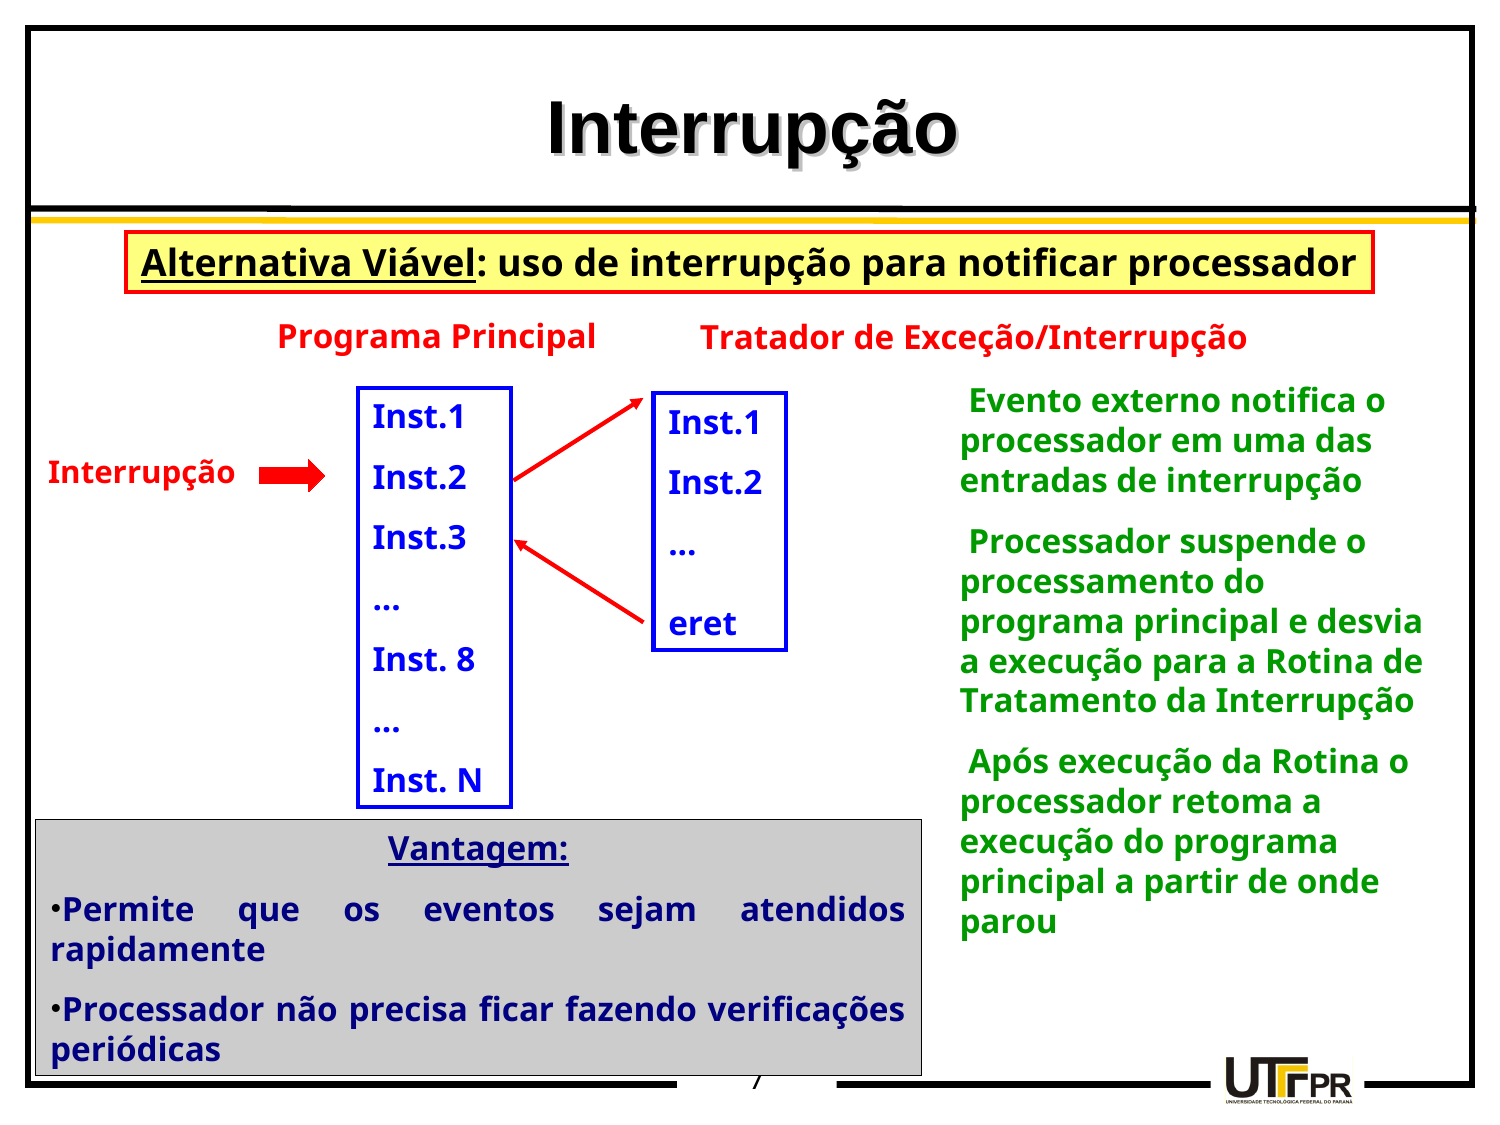

# Interrupção
Alternativa Viável: uso de interrupção para notificar processador
Programa Principal
Tratador de Exceção/Interrupção
 Evento externo notifica o processador em uma das entradas de interrupção
 Processador suspende o processamento do programa principal e desvia a execução para a Rotina de Tratamento da Interrupção
 Após execução da Rotina o processador retoma a execução do programa principal a partir de onde parou
Inst.1
Inst.2
Inst.3
...
Inst. 8
...
Inst. N
Inst.1
Inst.2
...	eret
Interrupção
Vantagem:
Permite que os eventos sejam atendidos rapidamente
Processador não precisa ficar fazendo verificações periódicas